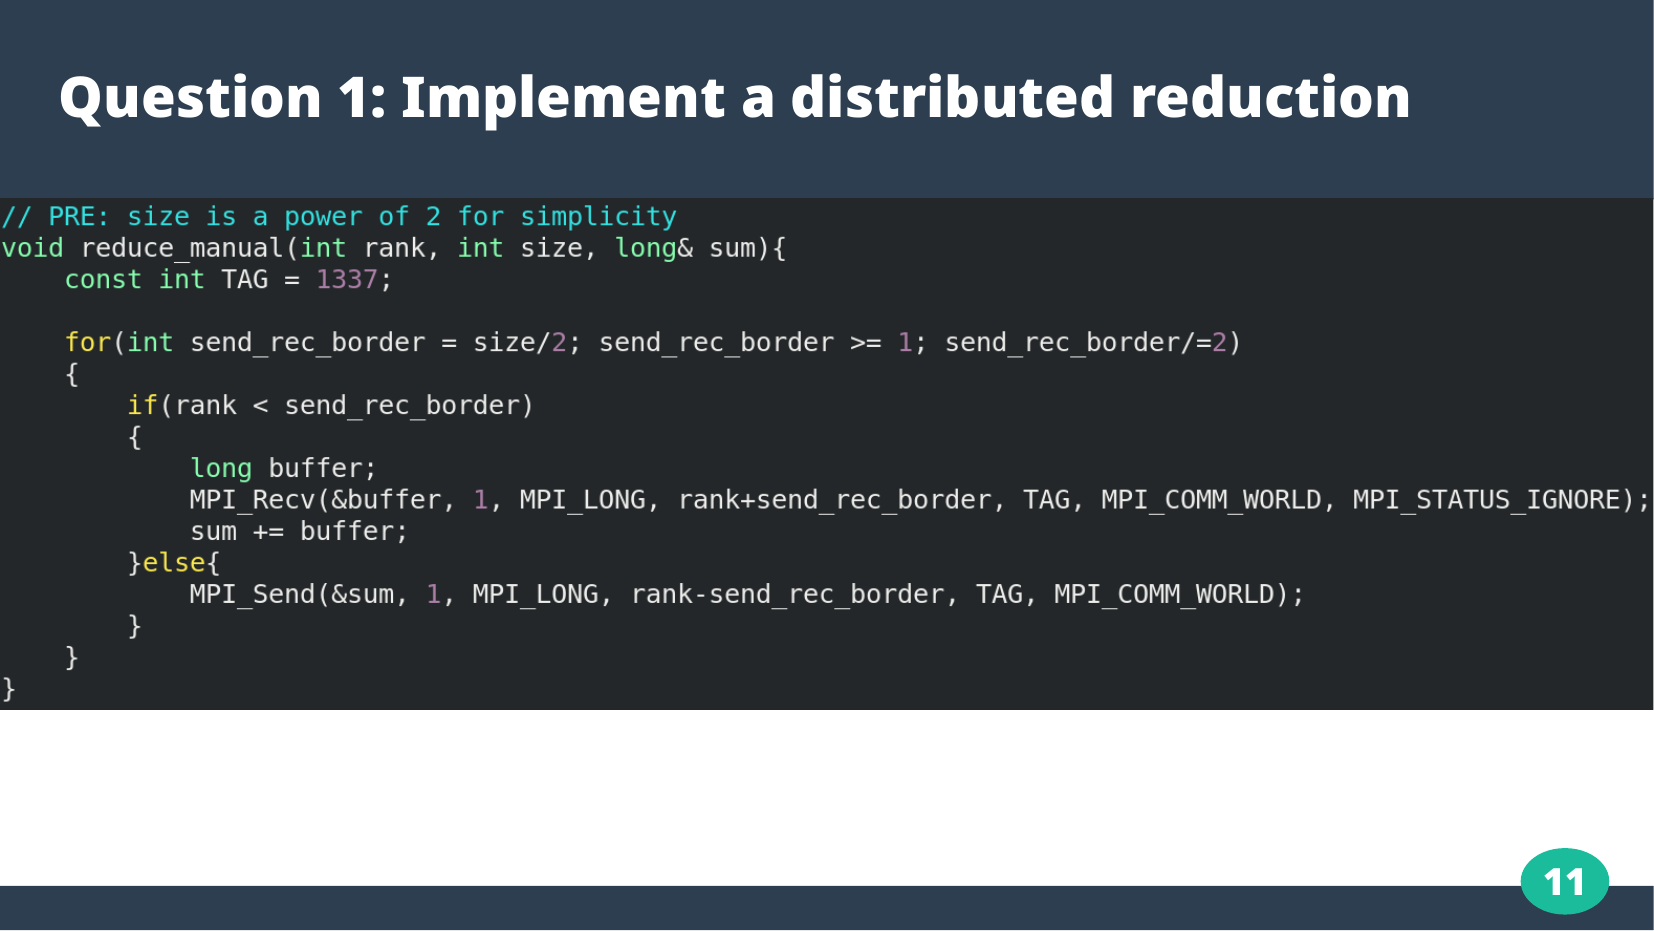

# Question 1: Implement a distributed reduction
11